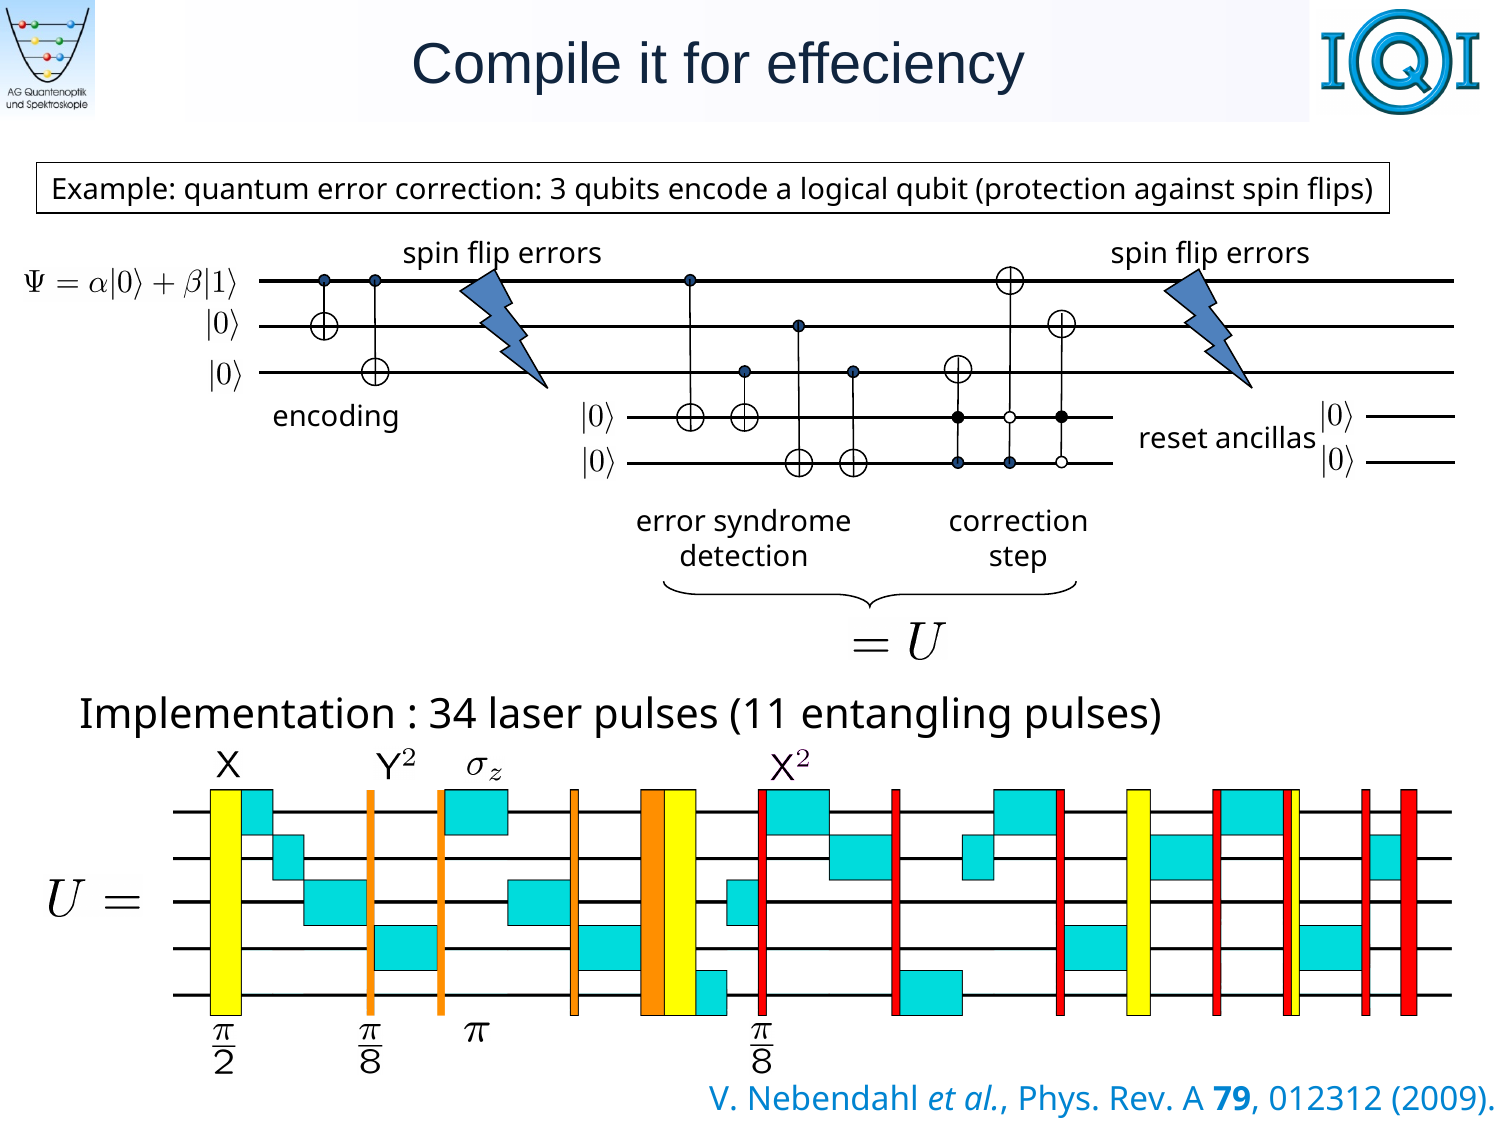

# Compile it for effeciency
Example: quantum error correction: 3 qubits encode a logical qubit (protection against spin flips)
spin flip errors
spin flip errors
encoding
reset ancillas
error syndrome
detection
correction
step
Implementation : 34 laser pulses (11 entangling pulses)
V. Nebendahl et al., Phys. Rev. A 79, 012312 (2009).